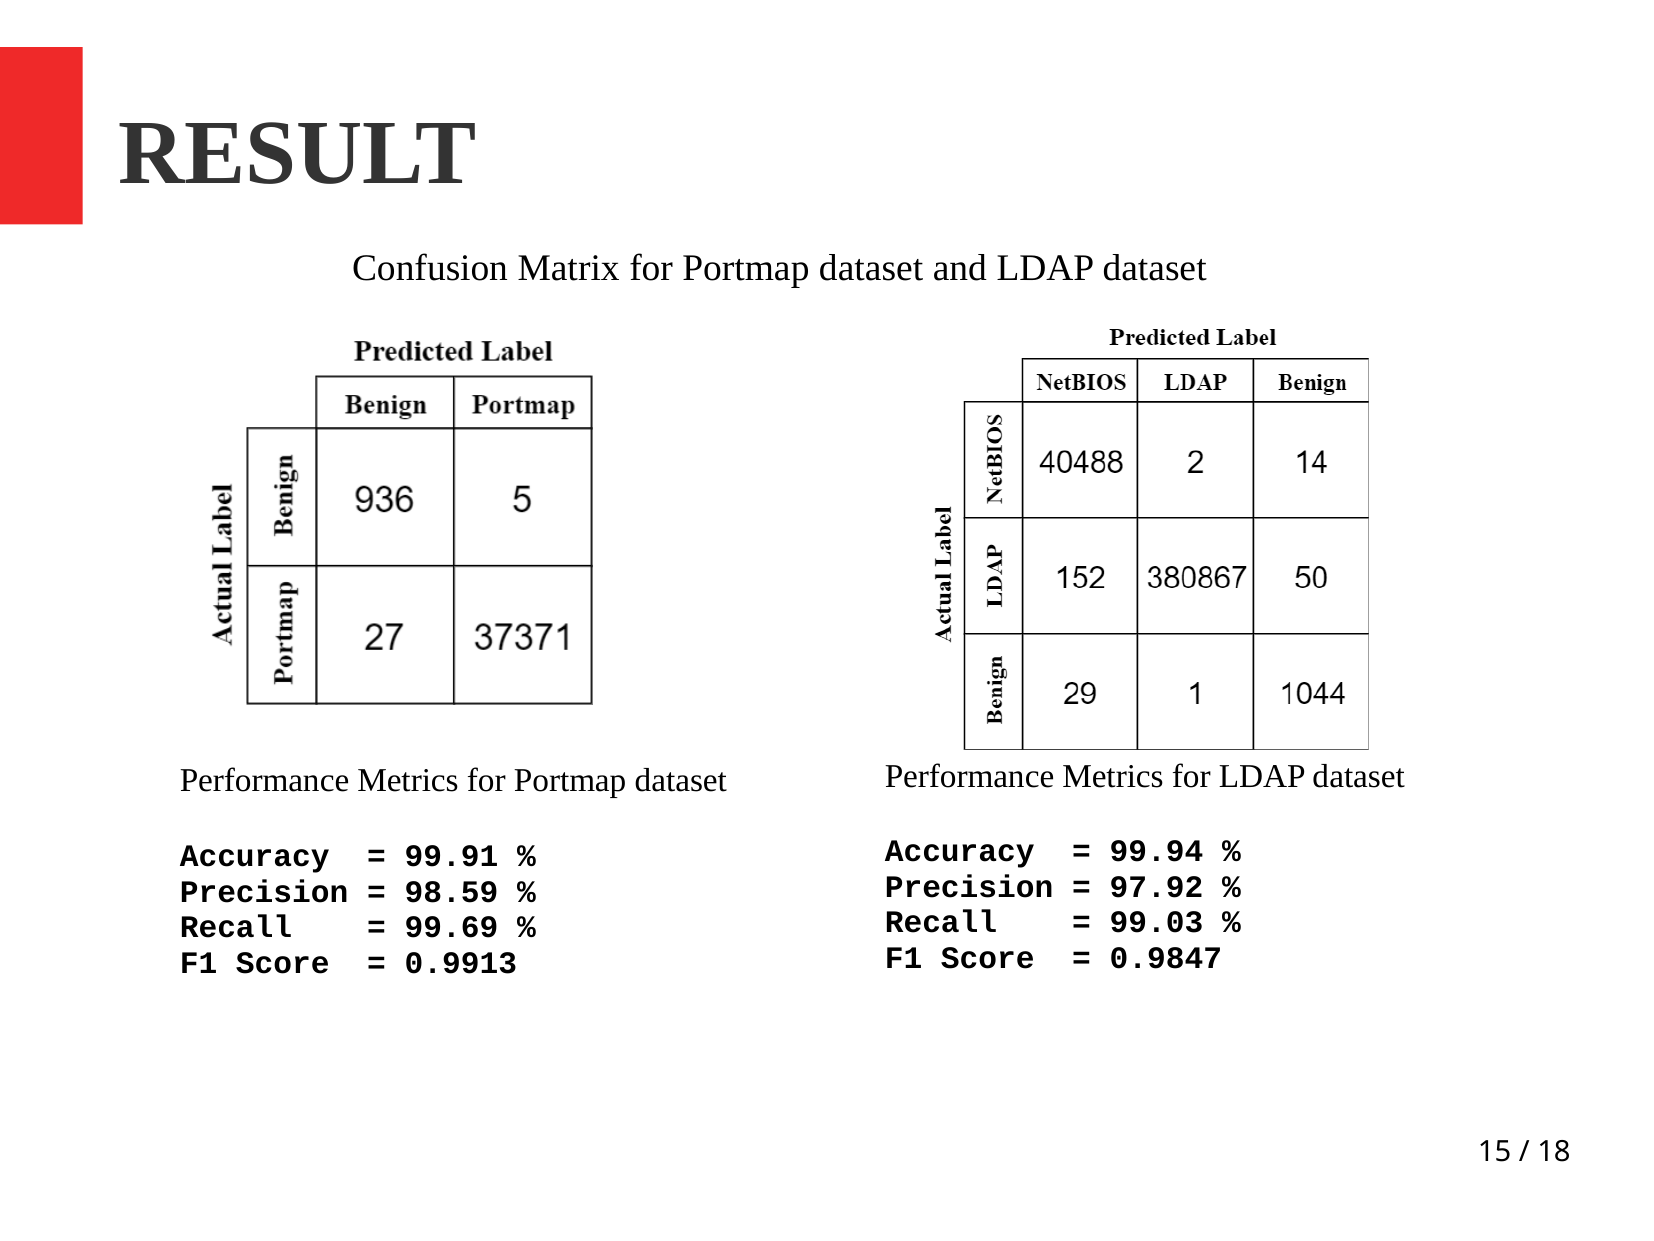

# RESULT
Confusion Matrix for Portmap dataset and LDAP dataset
Performance Metrics for LDAP dataset
Accuracy = 99.94 %
Precision = 97.92 %
Recall = 99.03 %
F1 Score = 0.9847
Performance Metrics for Portmap dataset
Accuracy = 99.91 %
Precision = 98.59 %
Recall = 99.69 %
F1 Score = 0.9913
15